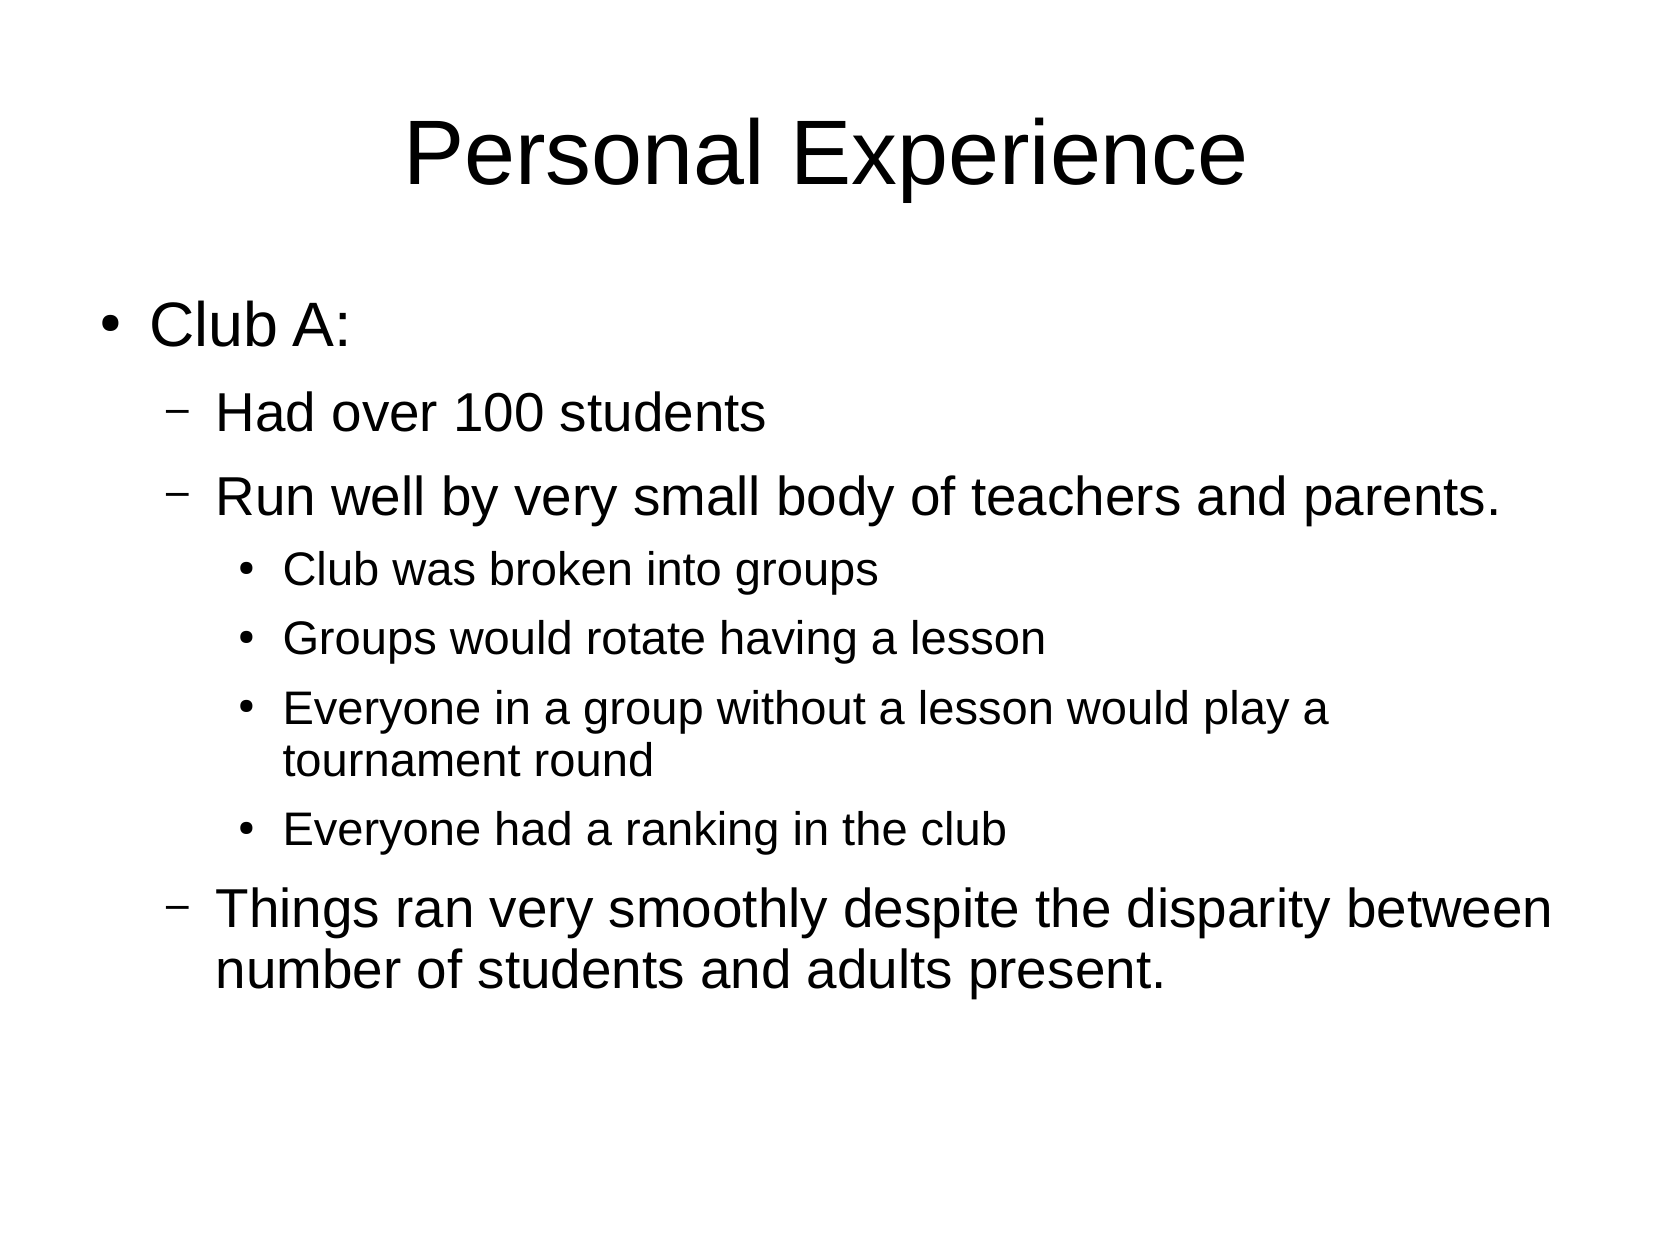

# Personal Experience
Club A:
Had over 100 students
Run well by very small body of teachers and parents.
Club was broken into groups
Groups would rotate having a lesson
Everyone in a group without a lesson would play a tournament round
Everyone had a ranking in the club
Things ran very smoothly despite the disparity between number of students and adults present.